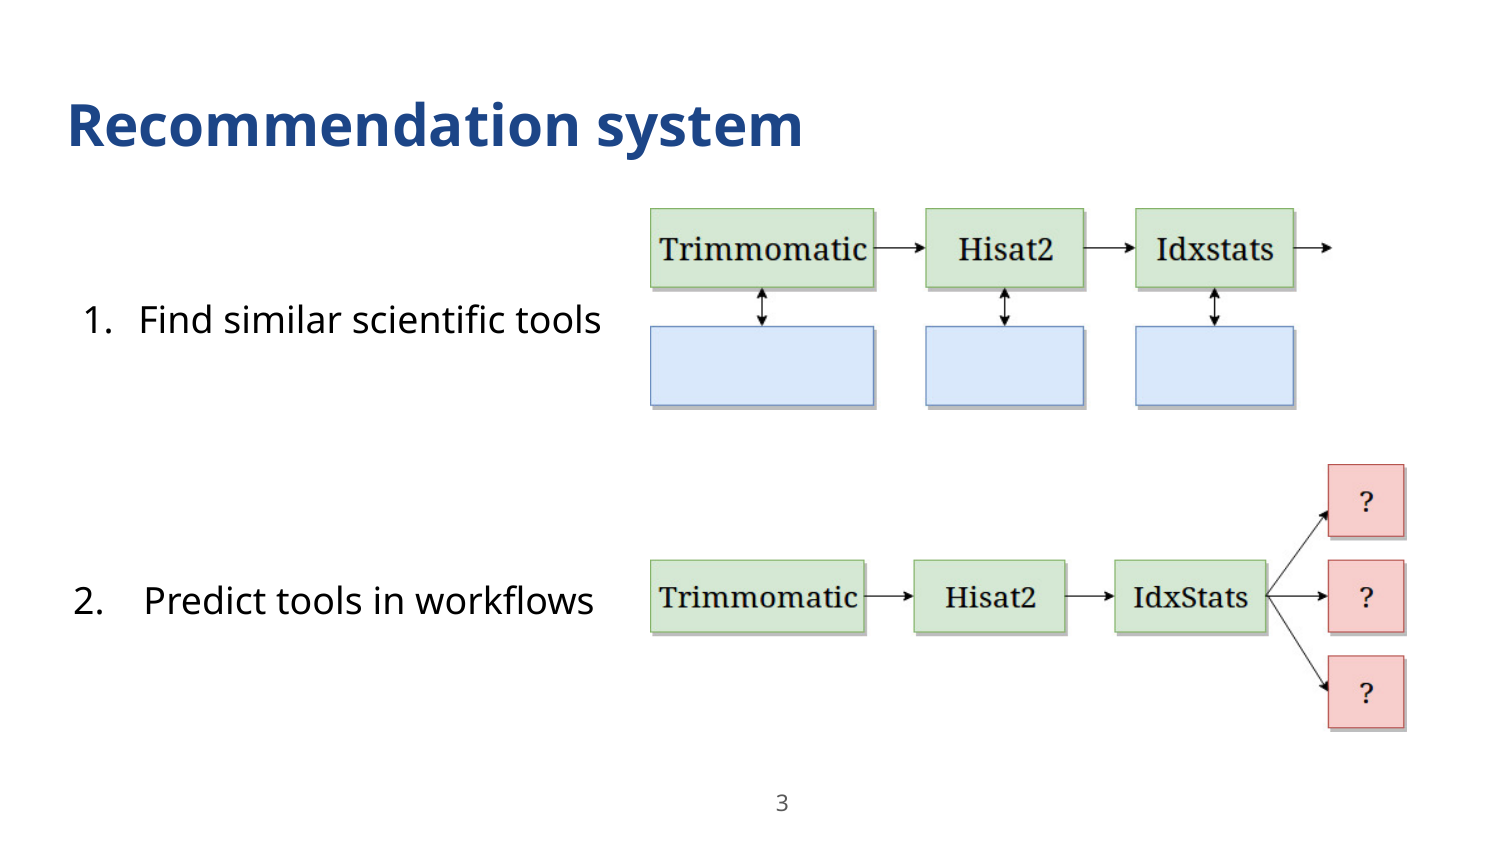

# Recommendation system
Find similar scientific tools
 2. Predict tools in workflows